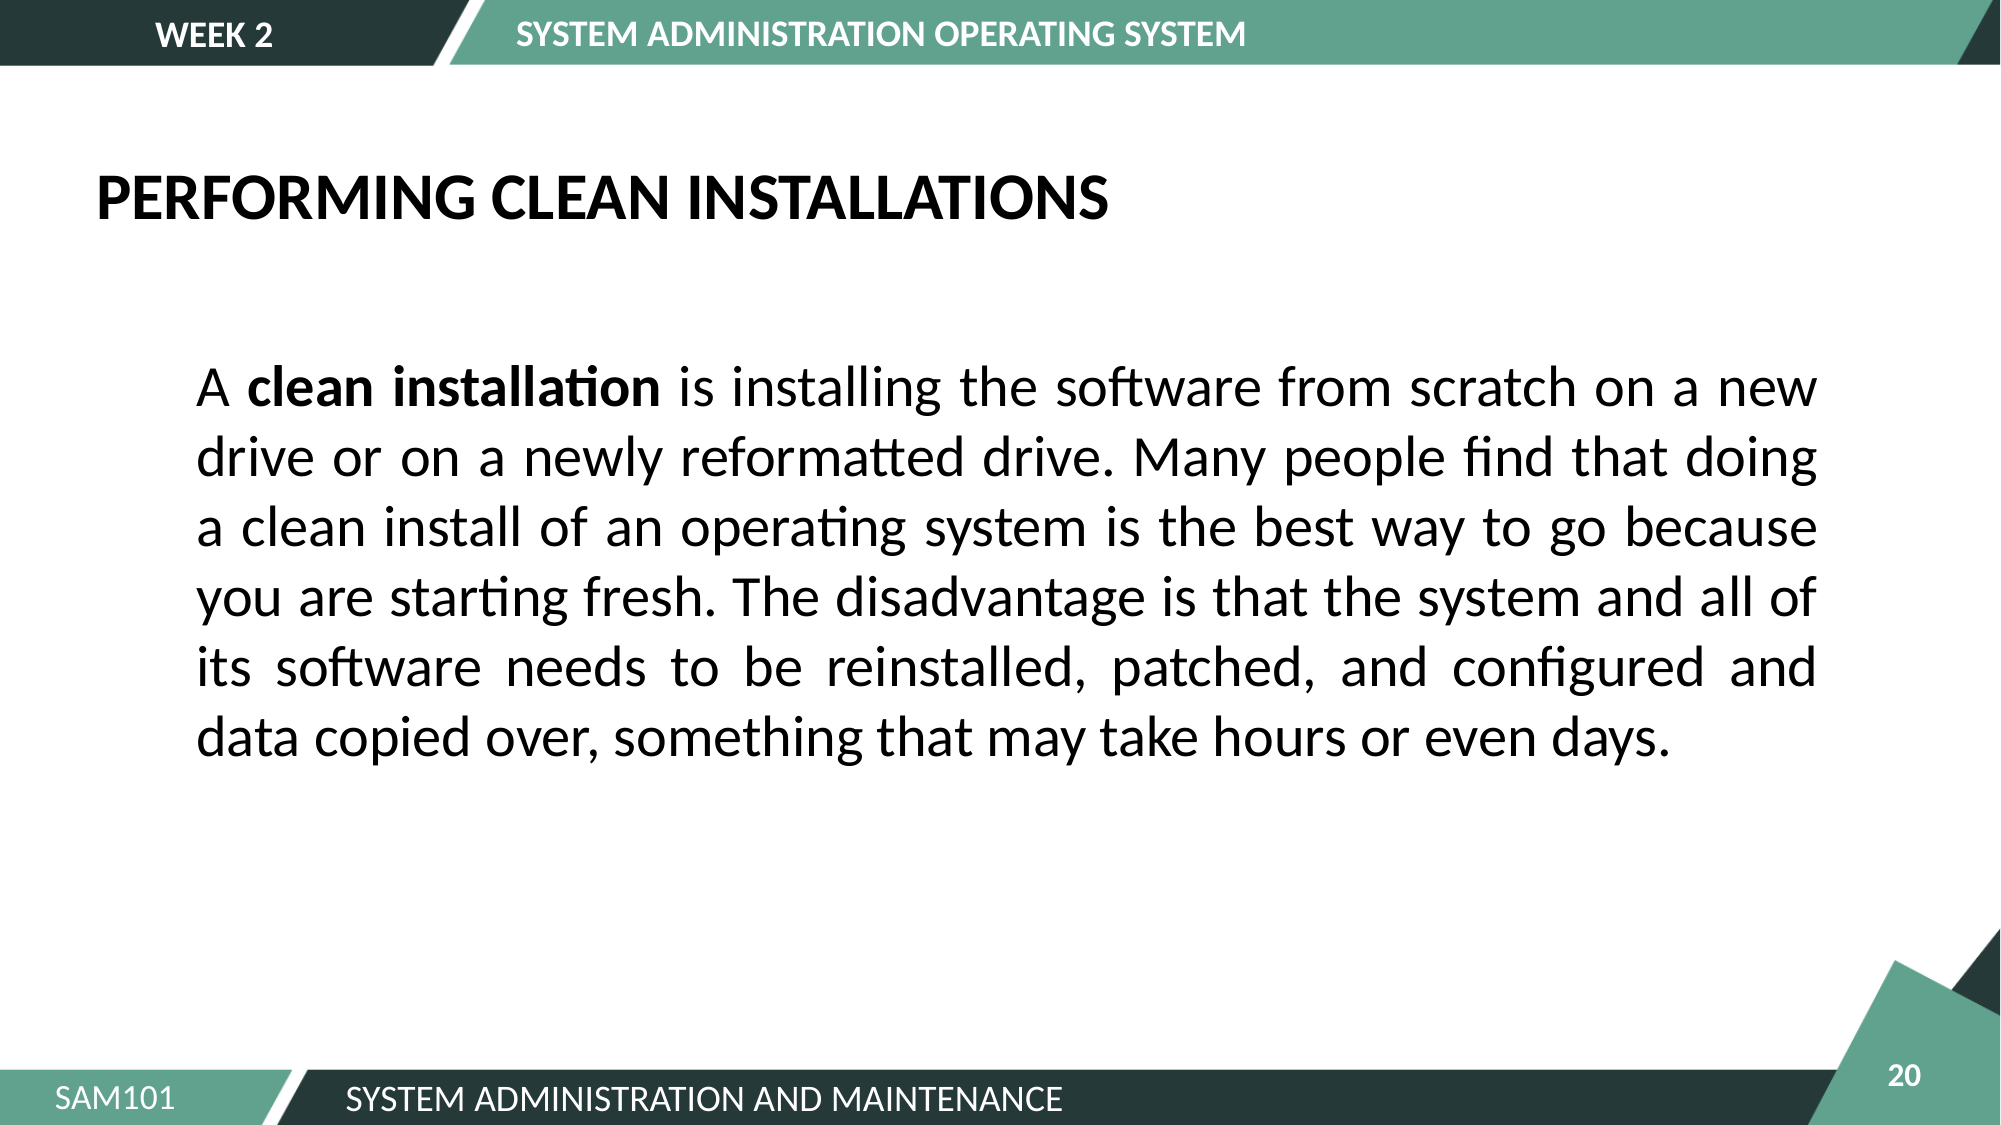

SYSTEM ADMINISTRATION OPERATING SYSTEM
WEEK 2
PERFORMING CLEAN INSTALLATIONS
A clean installation is installing the software from scratch on a new drive or on a newly reformatted drive. Many people find that doing a clean install of an operating system is the best way to go because you are starting fresh. The disadvantage is that the system and all of its software needs to be reinstalled, patched, and configured and data copied over, something that may take hours or even days.
SAM101
SYSTEM ADMINISTRATION AND MAINTENANCE